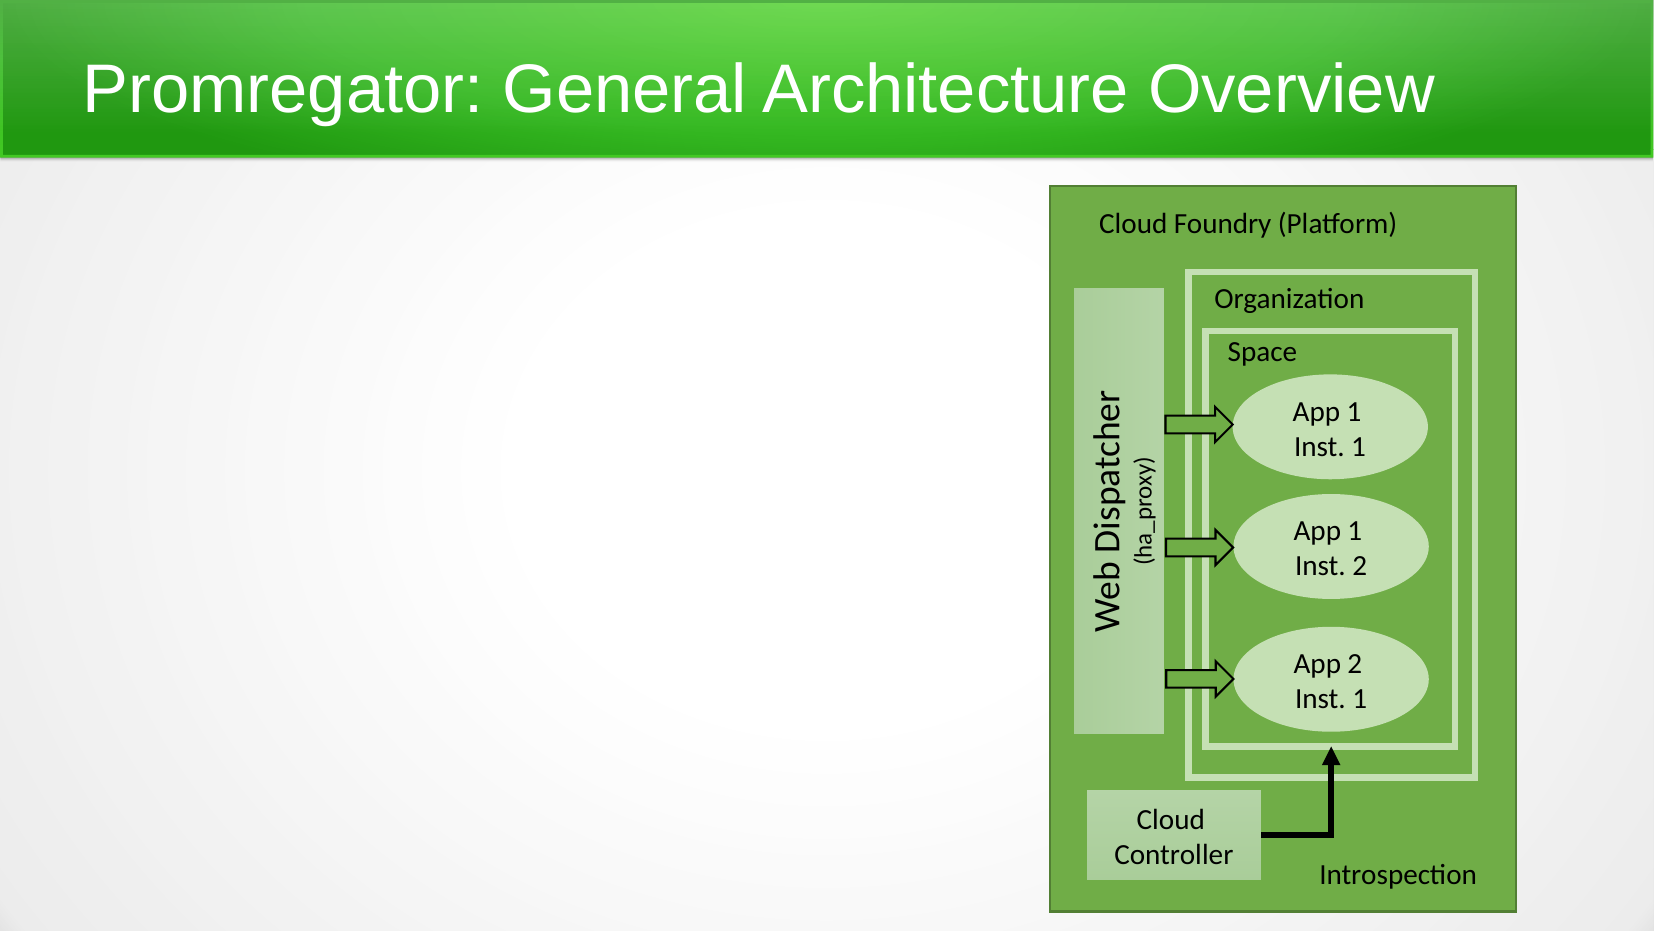

# Promregator: General Architecture Overview
Cloud Foundry (Platform)
Organization
Space
App 1
Inst. 1
Web Dispatcher
(ha_proxy)
App 1
Inst. 2
App 2
Inst. 1
Cloud Controller
Introspection